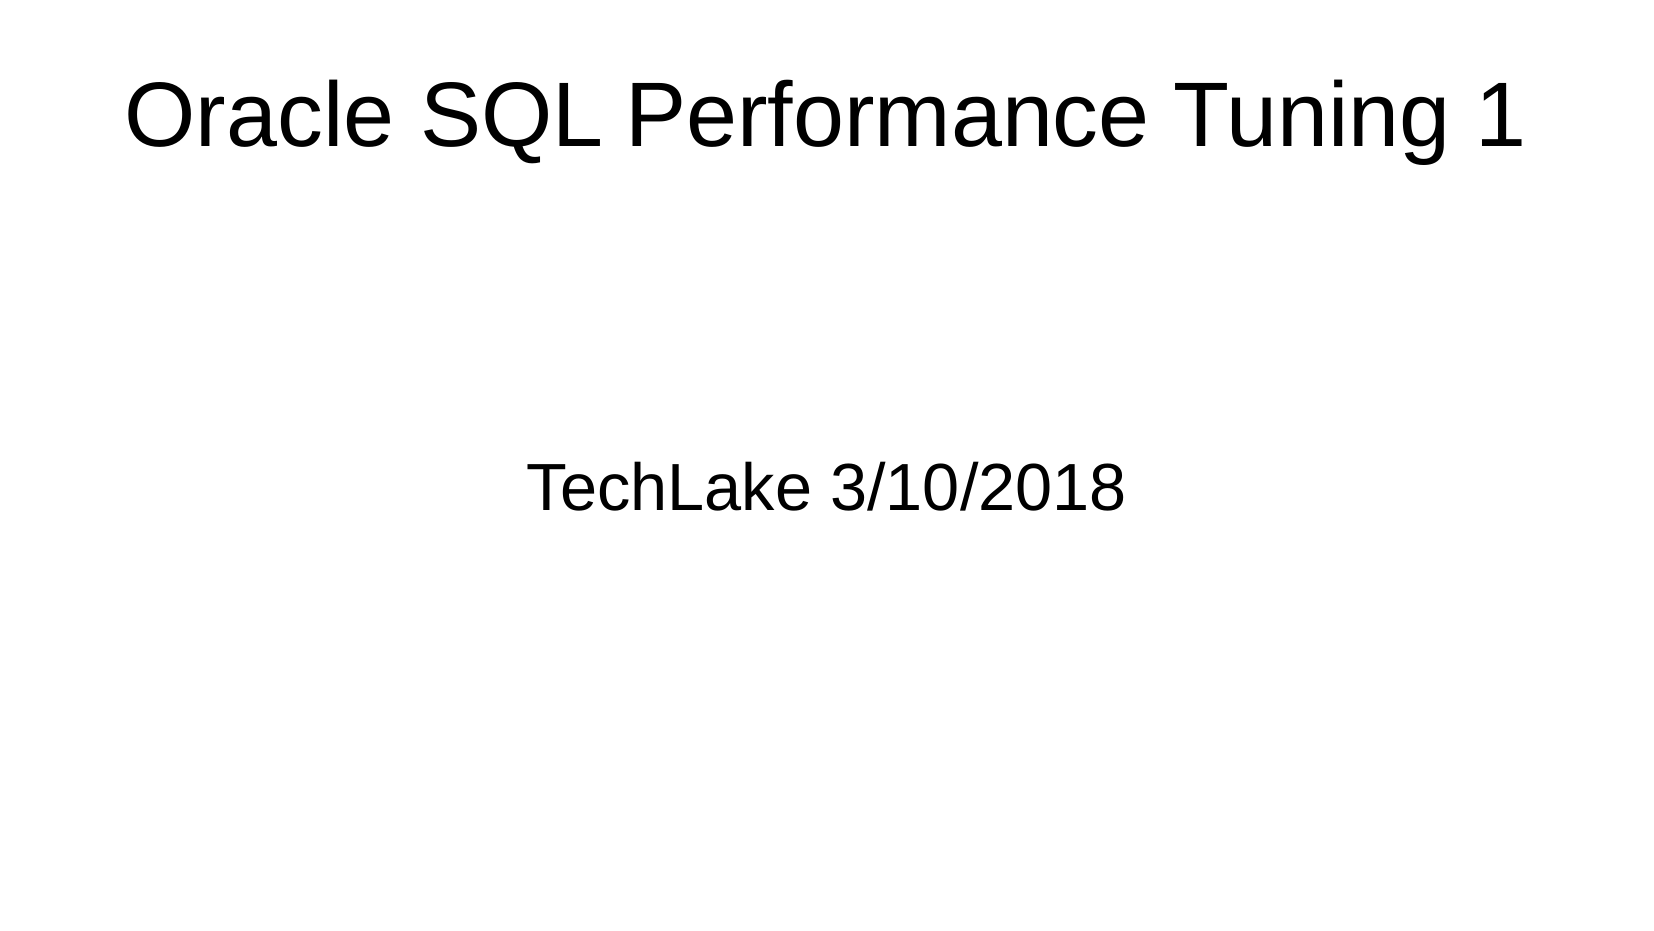

# Oracle SQL Performance Tuning 1
TechLake 3/10/2018